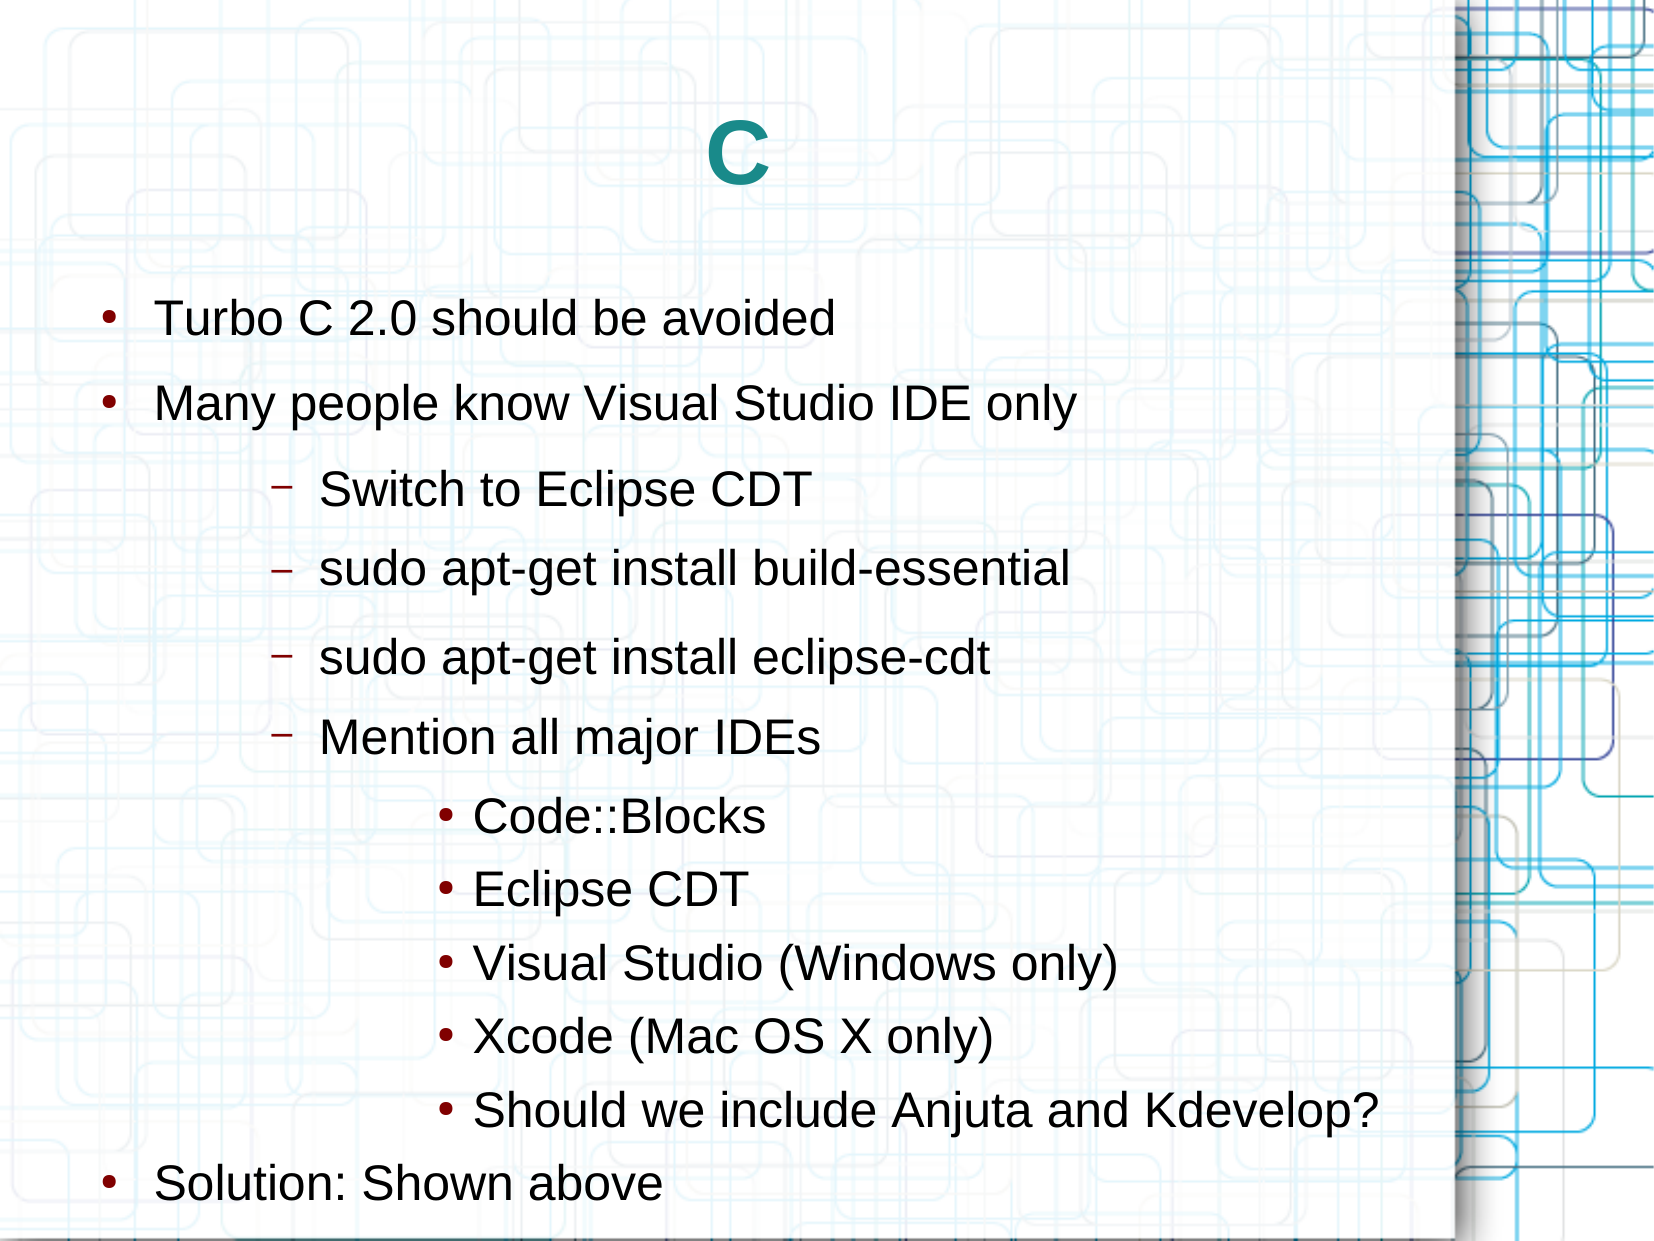

# C
Turbo C 2.0 should be avoided
Many people know Visual Studio IDE only
Switch to Eclipse CDT
﻿sudo apt-get install build-essential
sudo apt-get install eclipse-cdt
Mention all major IDEs
Code::Blocks
Eclipse CDT
Visual Studio (Windows only)
Xcode (Mac OS X only)
Should we include Anjuta and Kdevelop?
Solution: Shown above